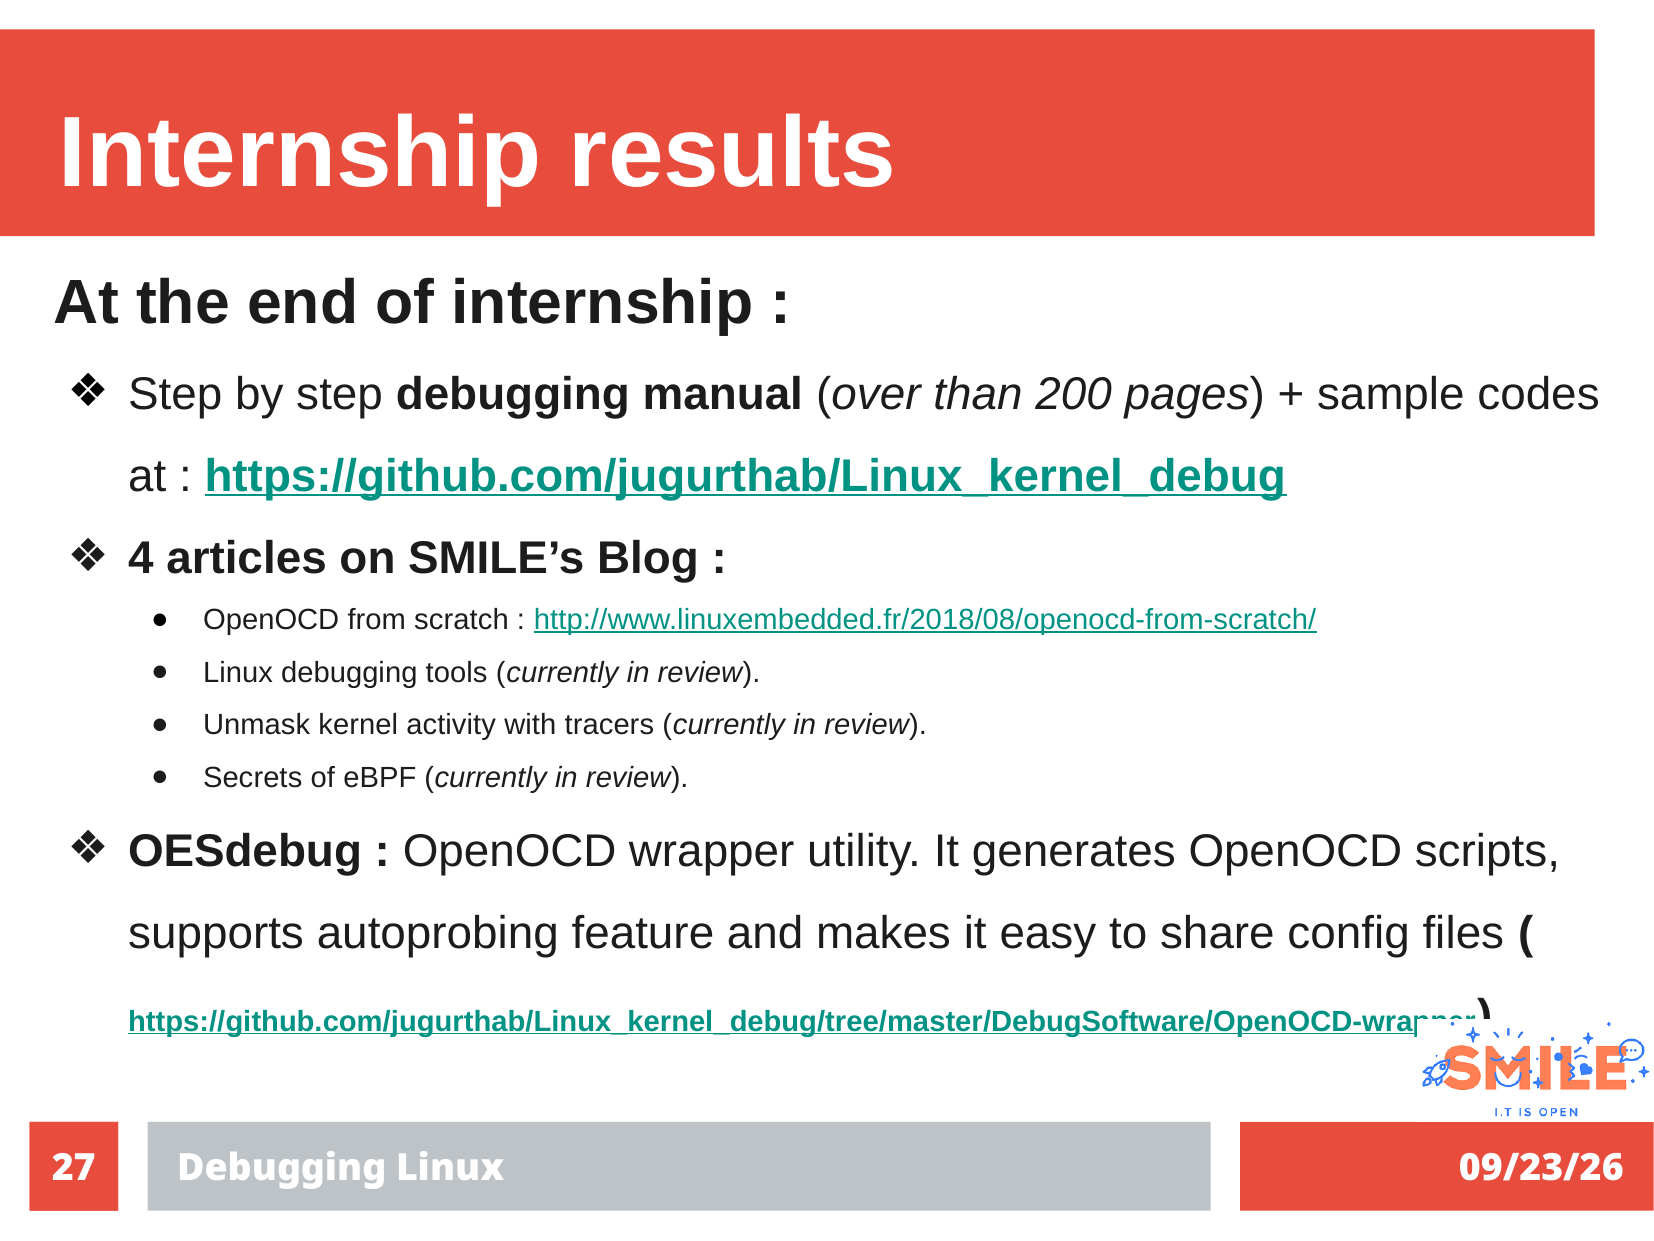

Internship results
At the end of internship :
Step by step debugging manual (over than 200 pages) + sample codes at : https://github.com/jugurthab/Linux_kernel_debug
4 articles on SMILE’s Blog :
OpenOCD from scratch : http://www.linuxembedded.fr/2018/08/openocd-from-scratch/
Linux debugging tools (currently in review).
Unmask kernel activity with tracers (currently in review).
Secrets of eBPF (currently in review).
OESdebug : OpenOCD wrapper utility. It generates OpenOCD scripts, supports autoprobing feature and makes it easy to share config files (https://github.com/jugurthab/Linux_kernel_debug/tree/master/DebugSoftware/OpenOCD-wrapper)
27
Debugging Linux